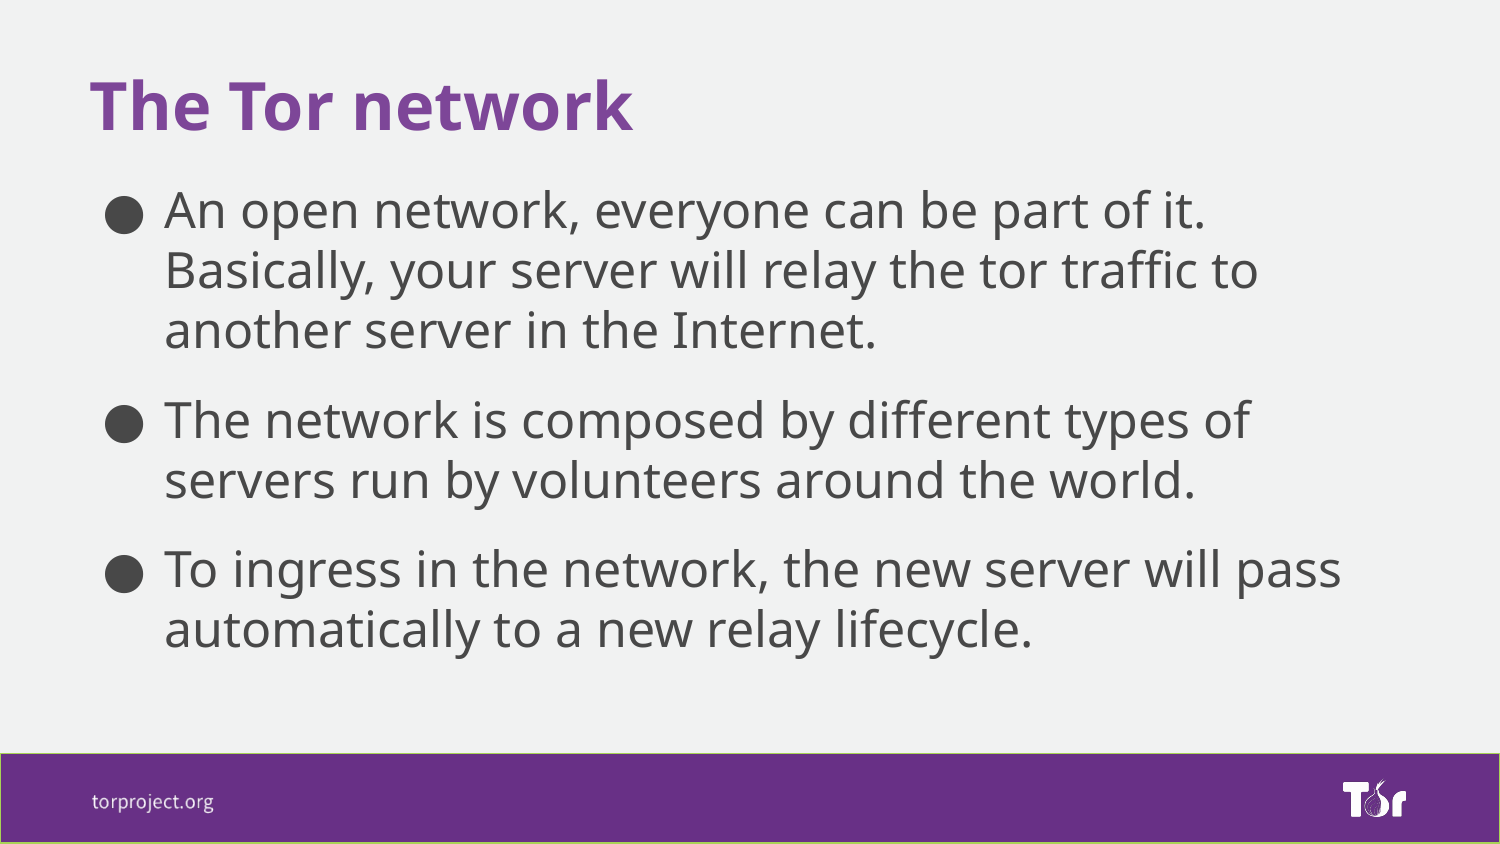

The Tor network
An open network, everyone can be part of it. Basically, your server will relay the tor traffic to another server in the Internet.
The network is composed by different types of servers run by volunteers around the world.
To ingress in the network, the new server will pass automatically to a new relay lifecycle.